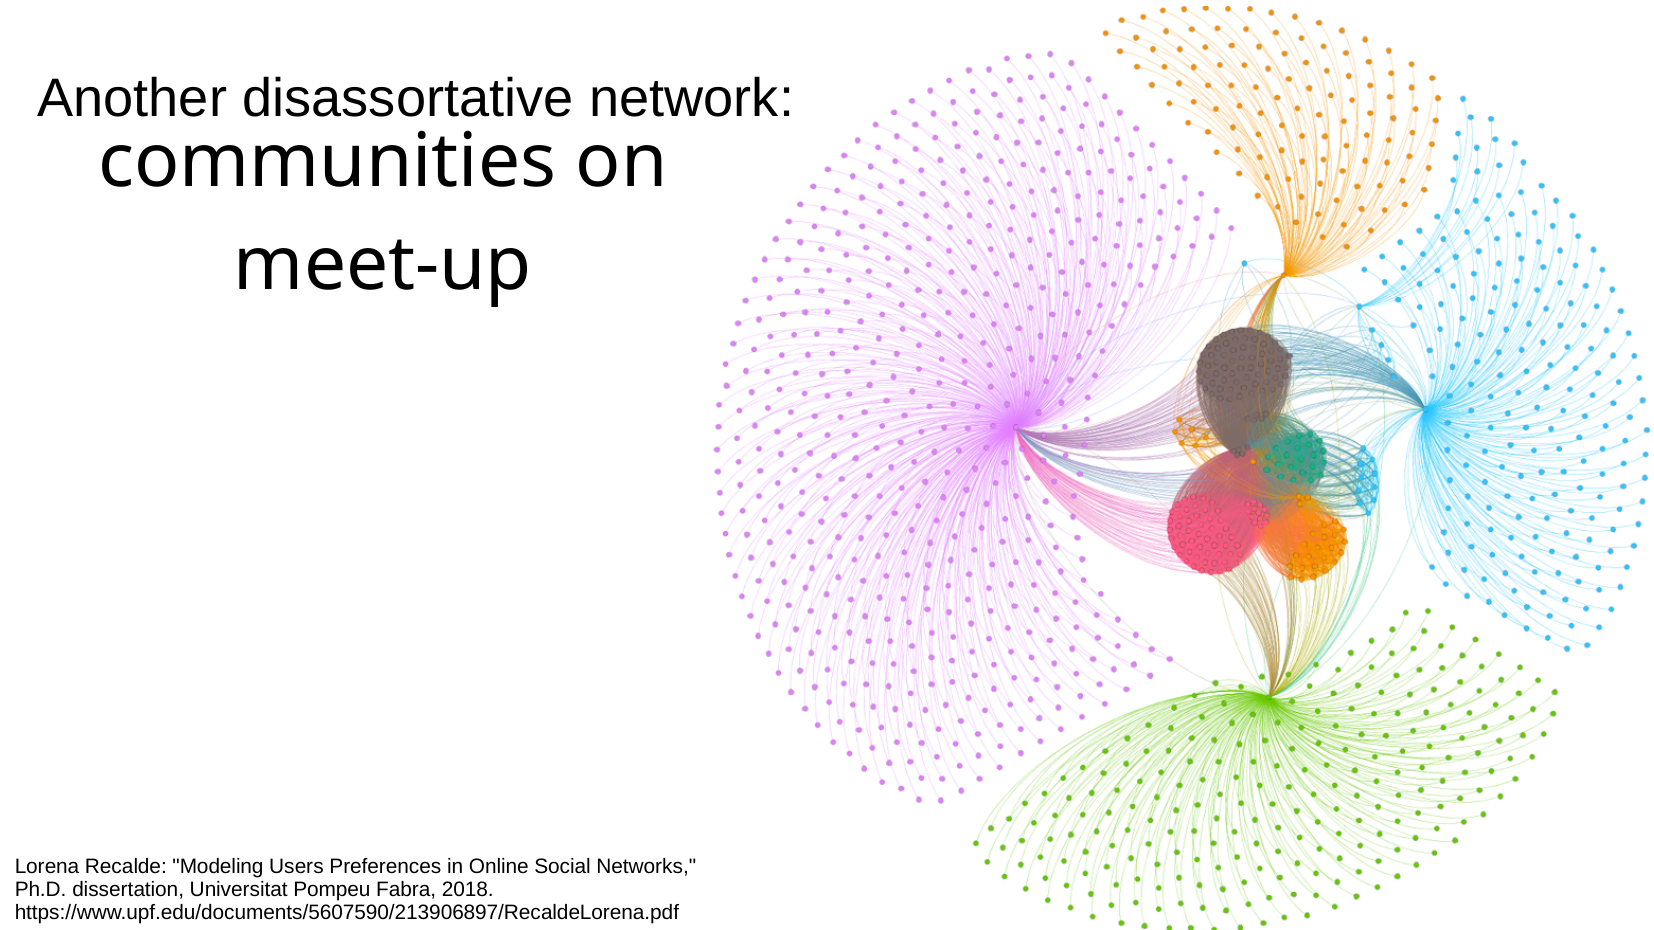

Another disassortative network:
# communities on meet-up
Lorena Recalde: "Modeling Users Preferences in Online Social Networks," Ph.D. dissertation, Universitat Pompeu Fabra, 2018. https://www.upf.edu/documents/5607590/213906897/RecaldeLorena.pdf
29